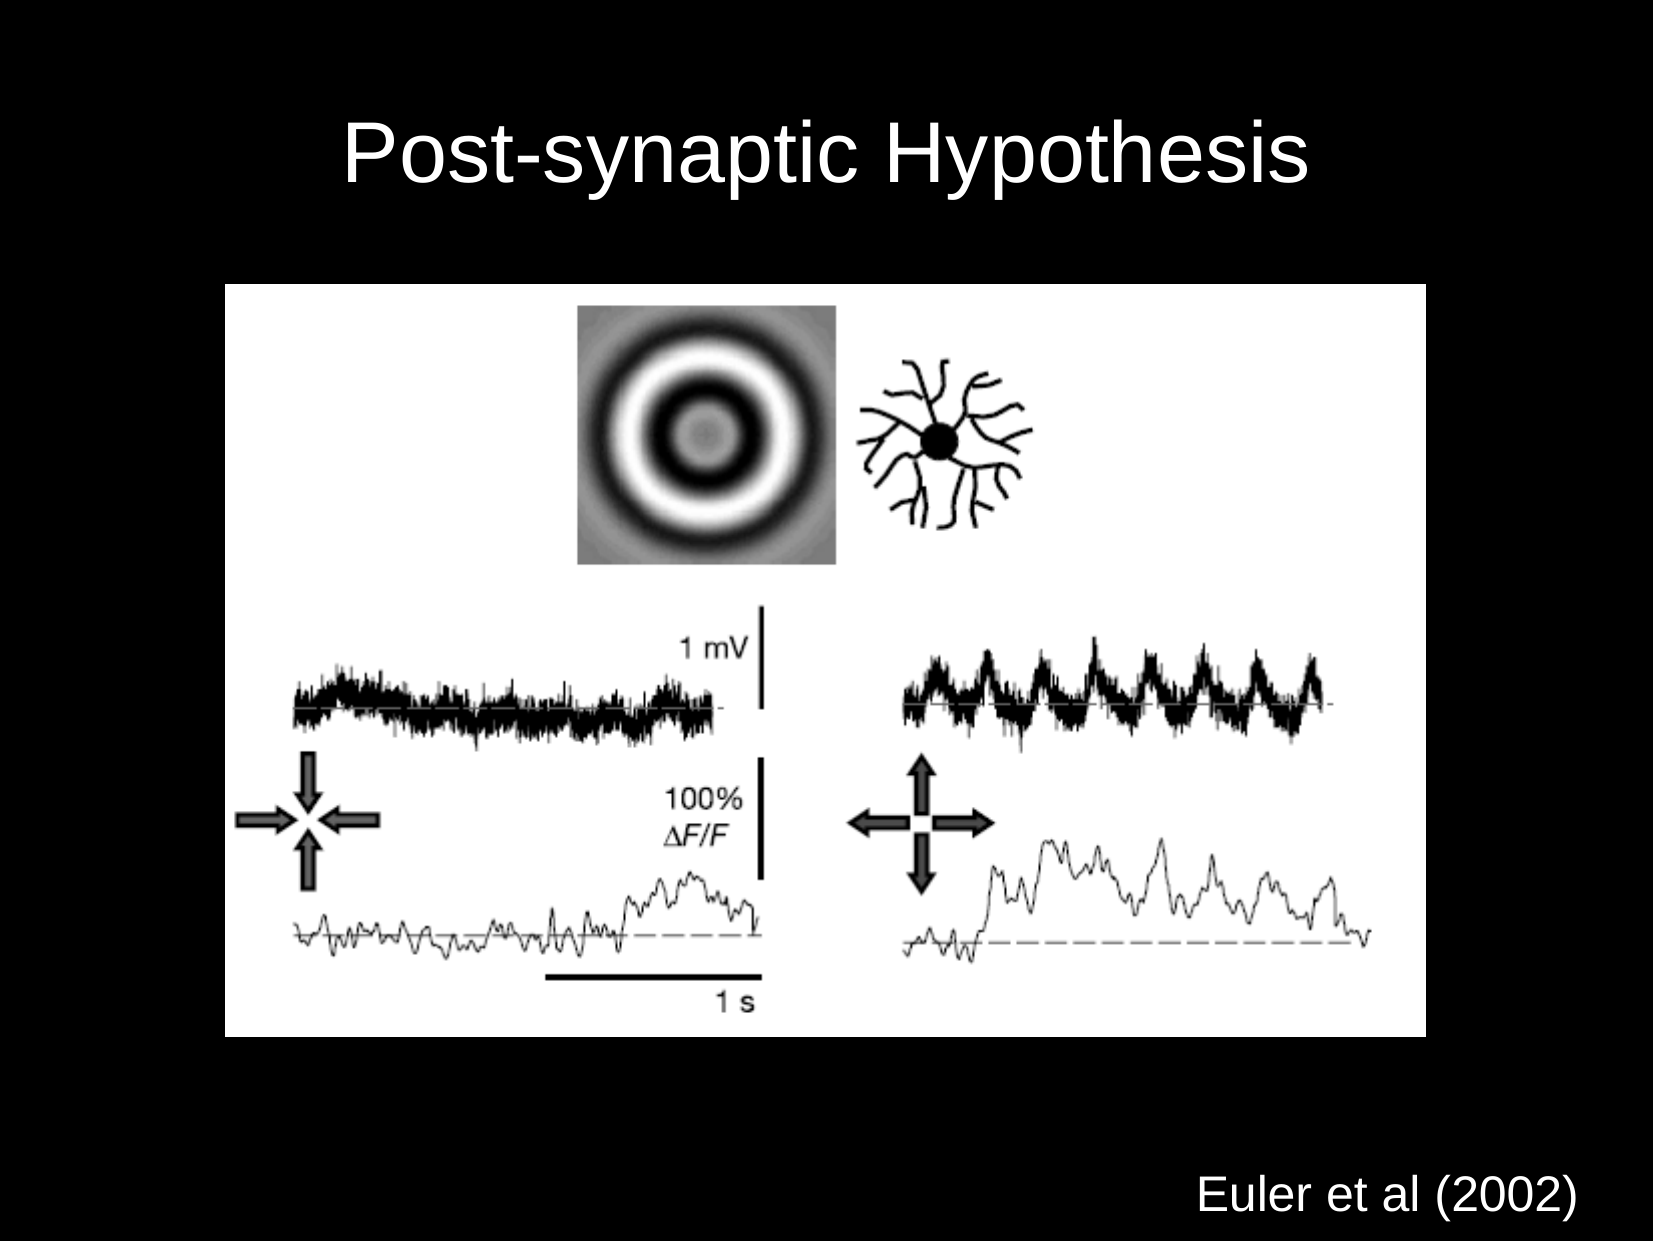

# Post-synaptic Hypothesis
Euler et al (2002)